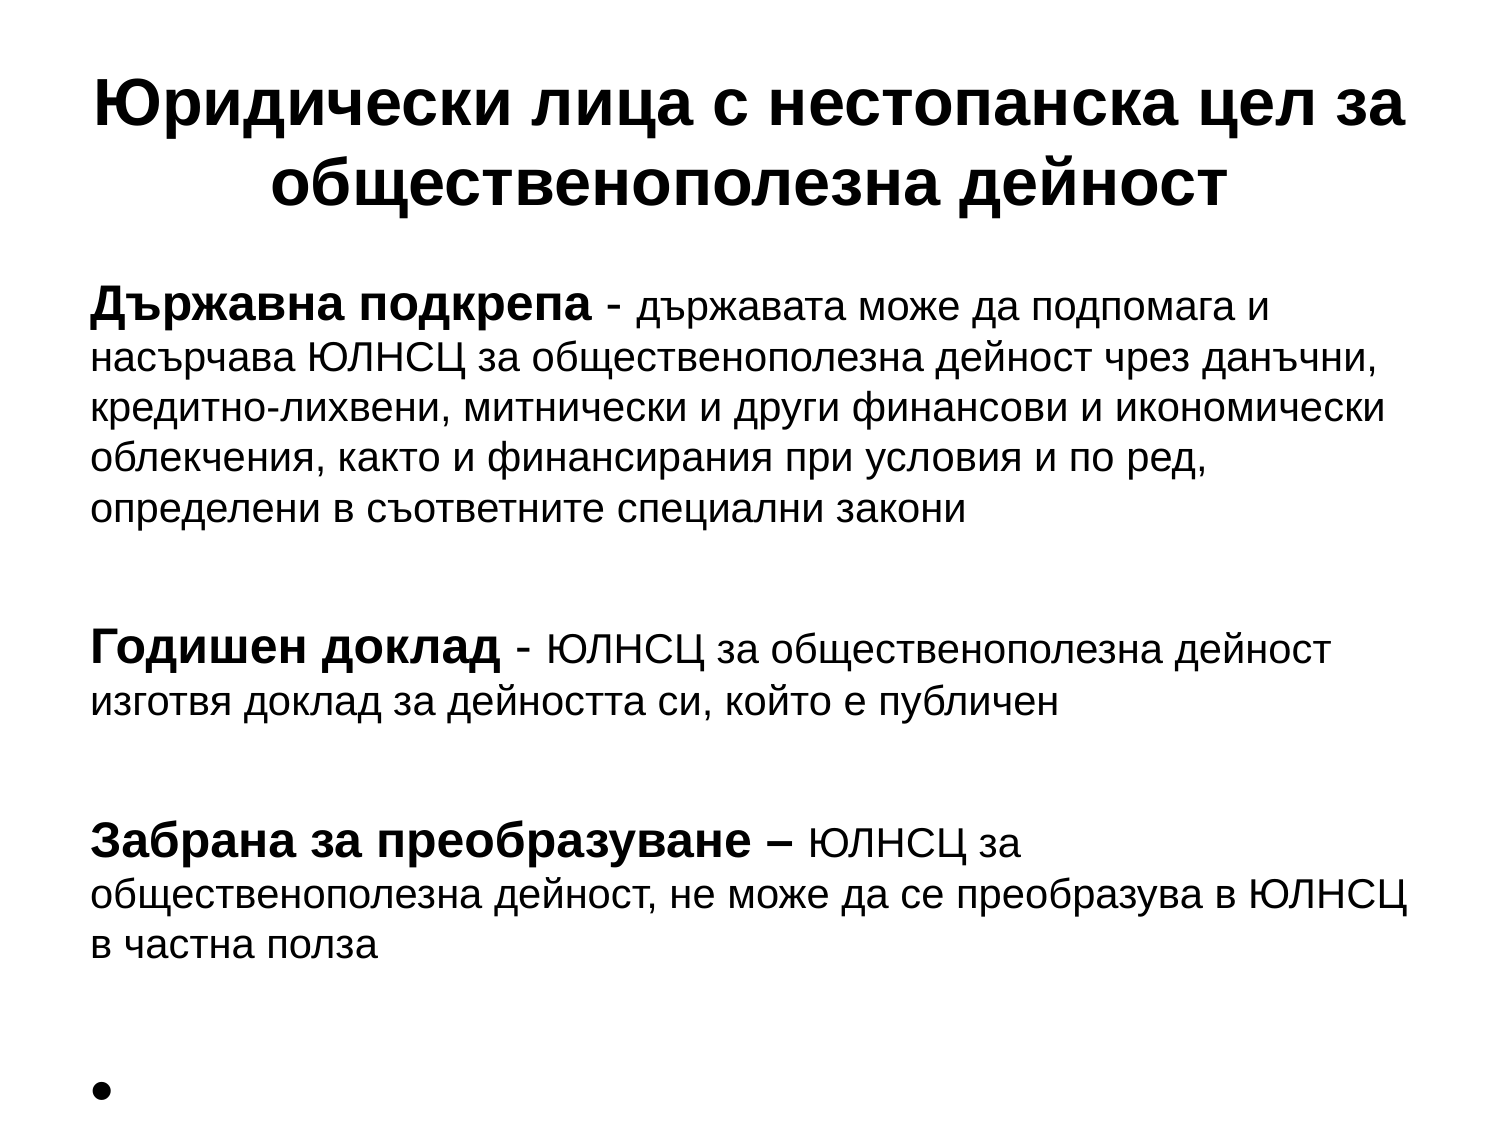

# Юридически лица с нестопанска цел за общественополезна дейност
Държавна подкрепа - държавата може да подпомага и насърчава ЮЛНСЦ за общественополезна дейност чрез данъчни, кредитно-лихвени, митнически и други финансови и икономически облекчения, както и финансирания при условия и по ред, определени в съответните специални закони
Годишен доклад - ЮЛНСЦ за общественополезна дейност изготвя доклад за дейността си, който е публичен
Забрана за преобразуване – ЮЛНСЦ за общественополезна дейност, не може да се преобразува в ЮЛНСЦ в частна полза